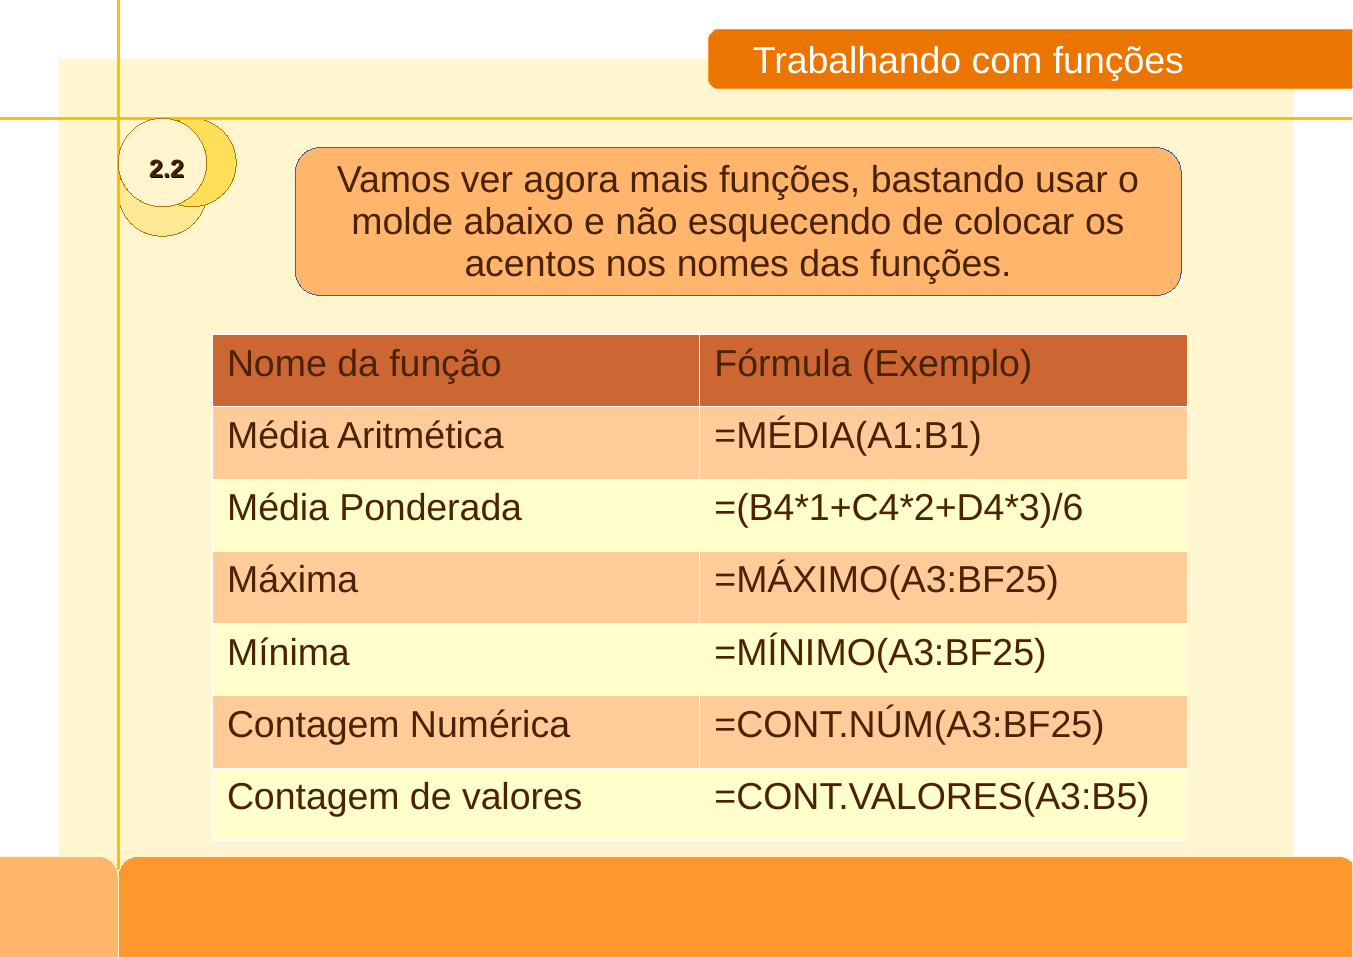

Trabalhando com funções
2.2
Vamos ver agora mais funções, bastando usar o molde abaixo e não esquecendo de colocar os
acentos nos nomes das funções.
| Nome da função | Fórmula (Exemplo) |
| --- | --- |
| Média Aritmética | =MÉDIA(A1:B1) |
| Média Ponderada | =(B4\*1+C4\*2+D4\*3)/6 |
| Máxima | =MÁXIMO(A3:BF25) |
| Mínima | =MÍNIMO(A3:BF25) |
| Contagem Numérica | =CONT.NÚM(A3:BF25) |
| Contagem de valores | =CONT.VALORES(A3:B5) |